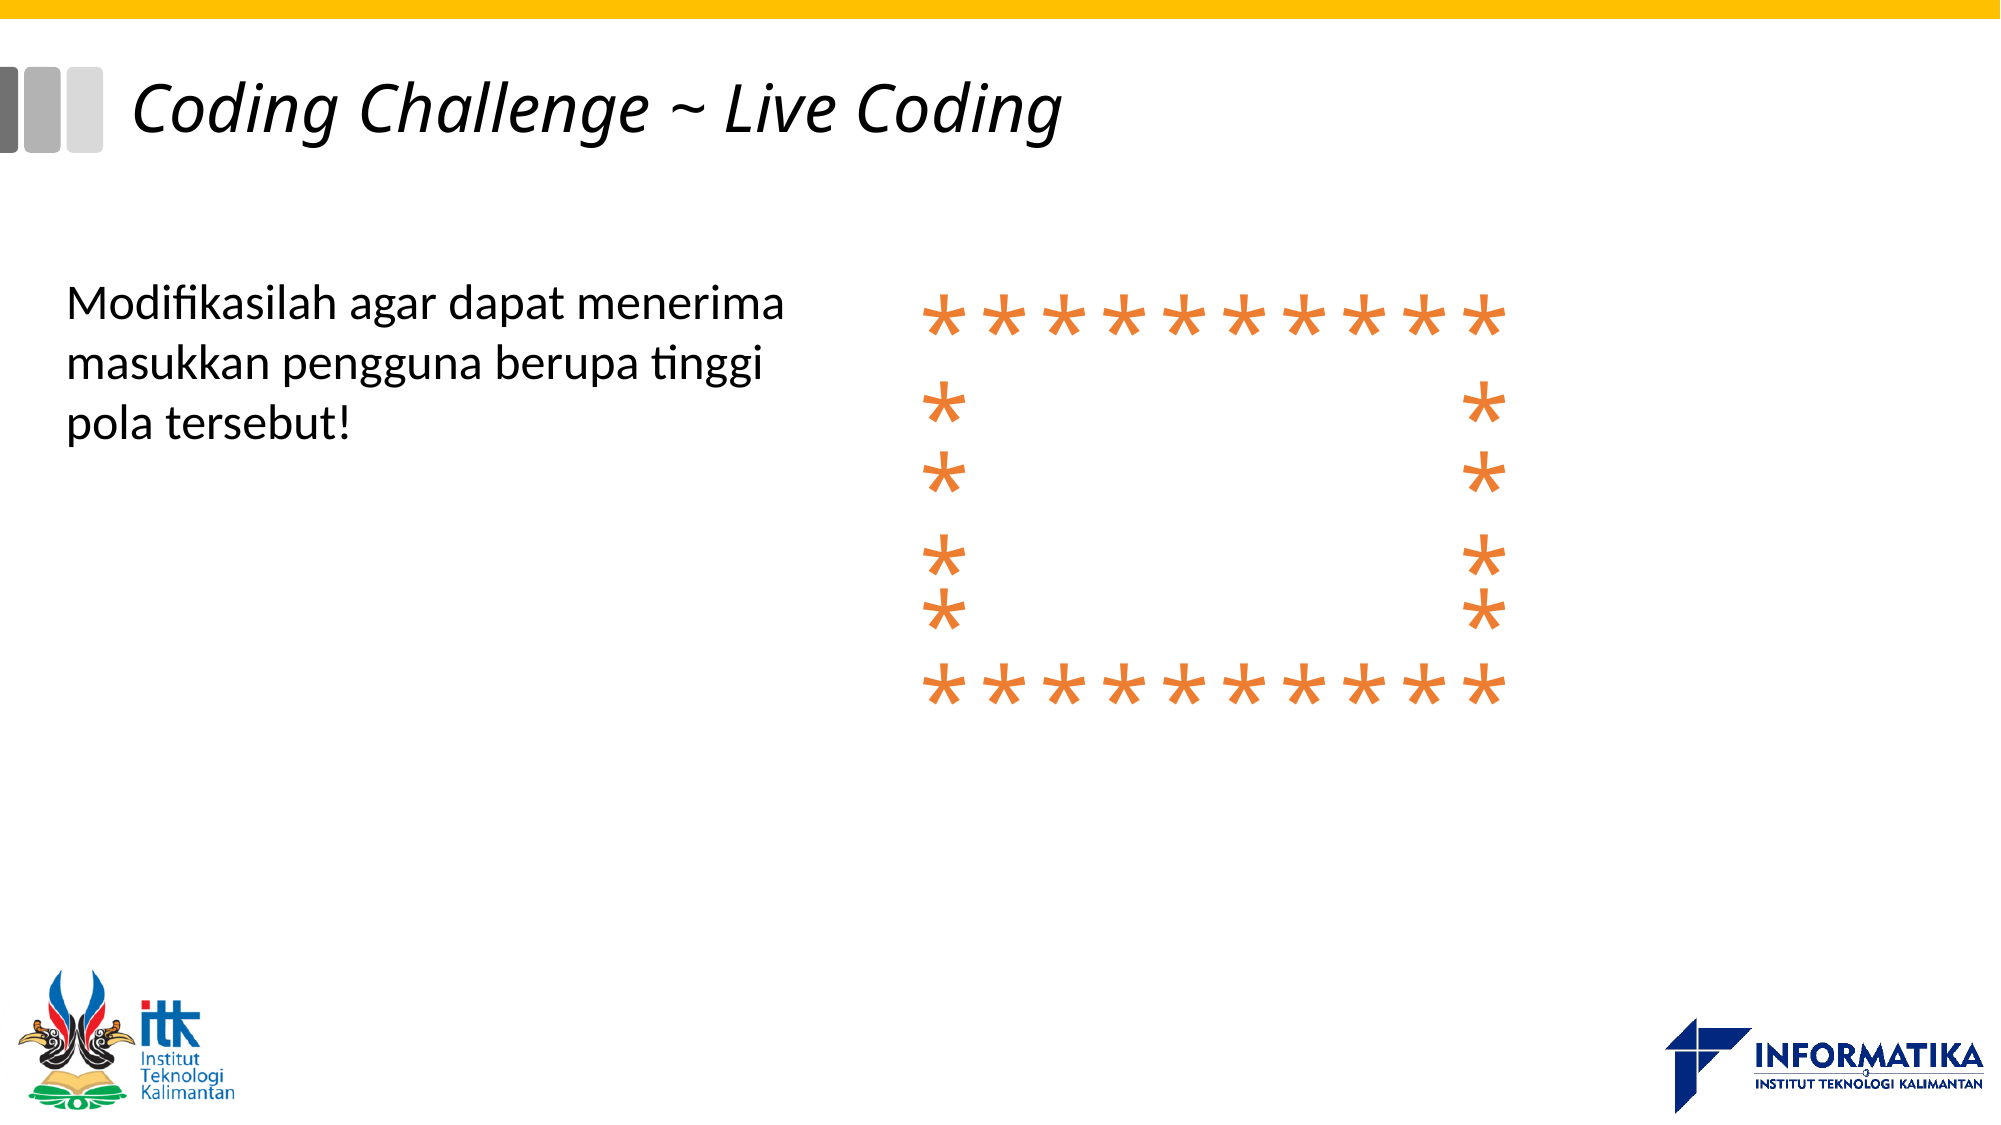

# Coding Challenge ~ Live Coding
Modifikasilah agar dapat menerima masukkan pengguna berupa tinggi pola tersebut!
**********
* *
* *
* *
* *
**********